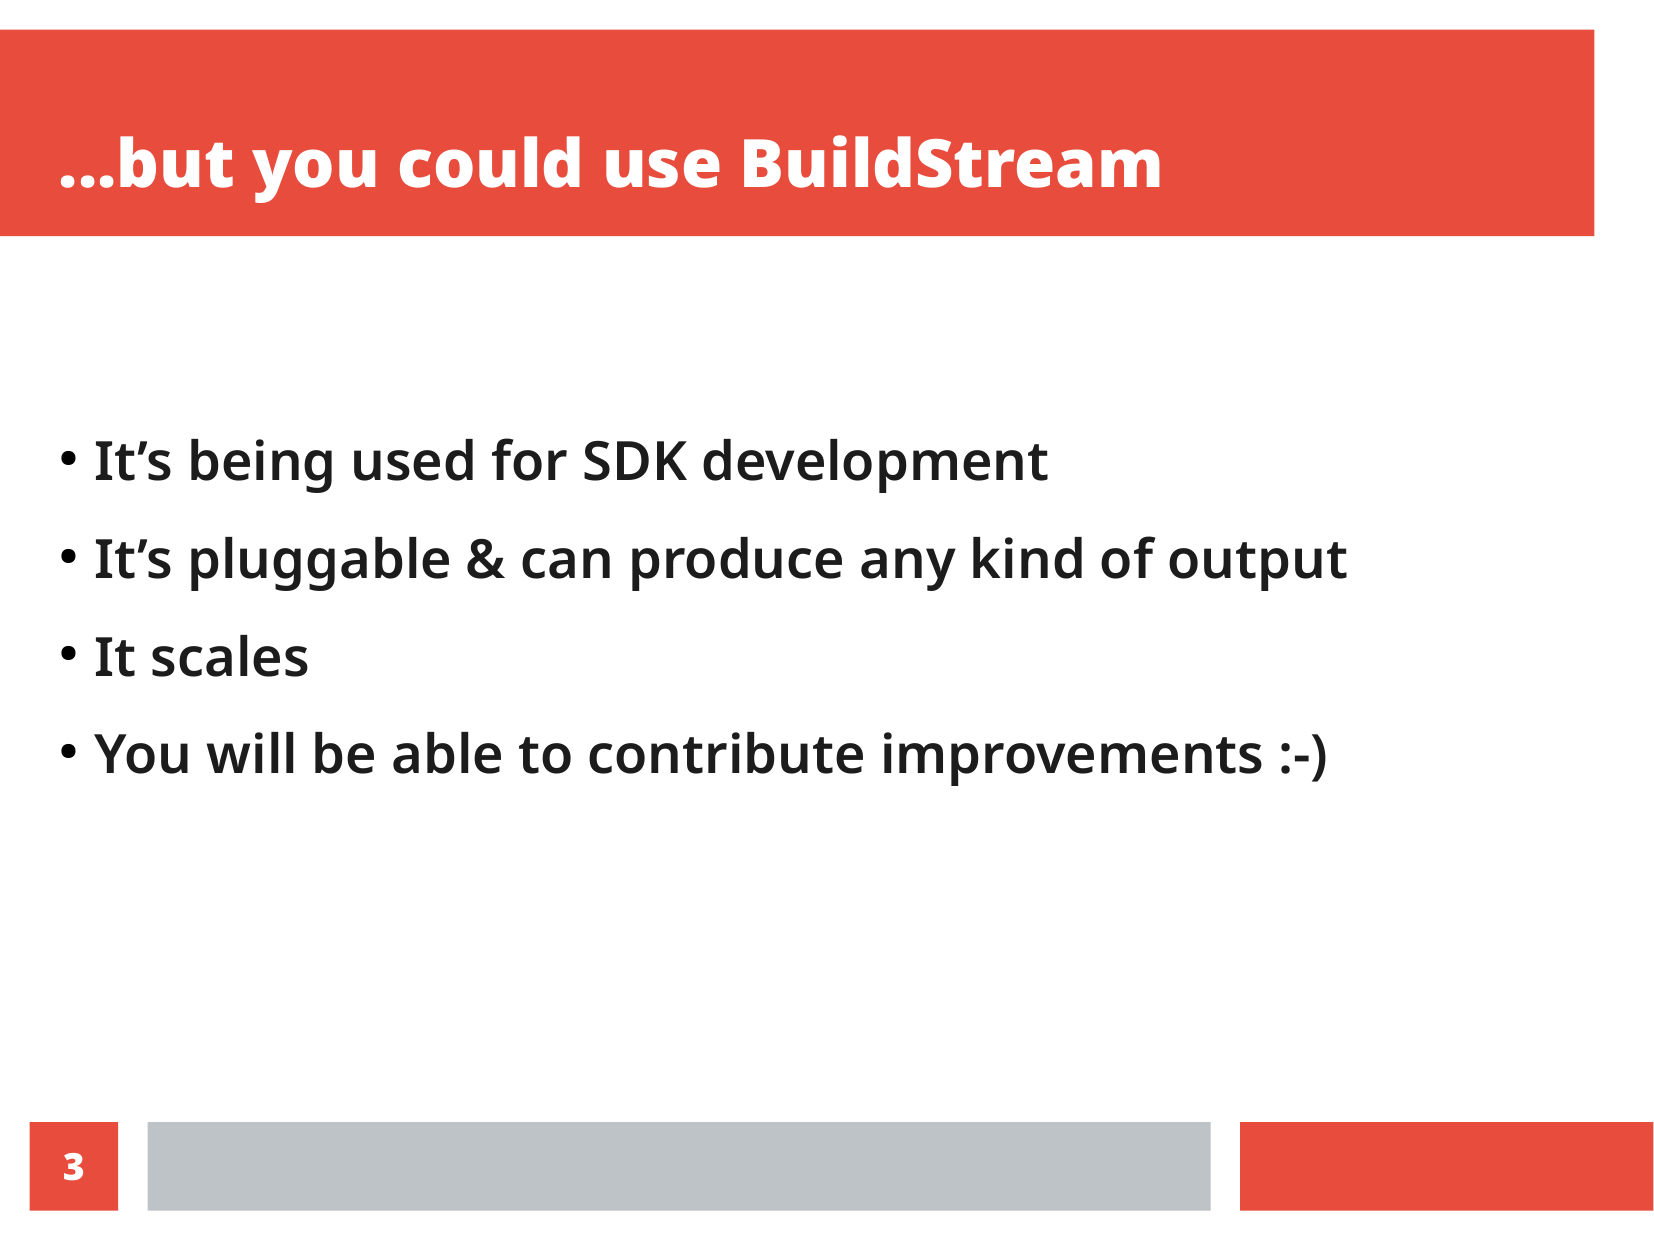

# ...but you could use BuildStream
It’s being used for SDK development
It’s pluggable & can produce any kind of output
It scales
You will be able to contribute improvements :-)
3